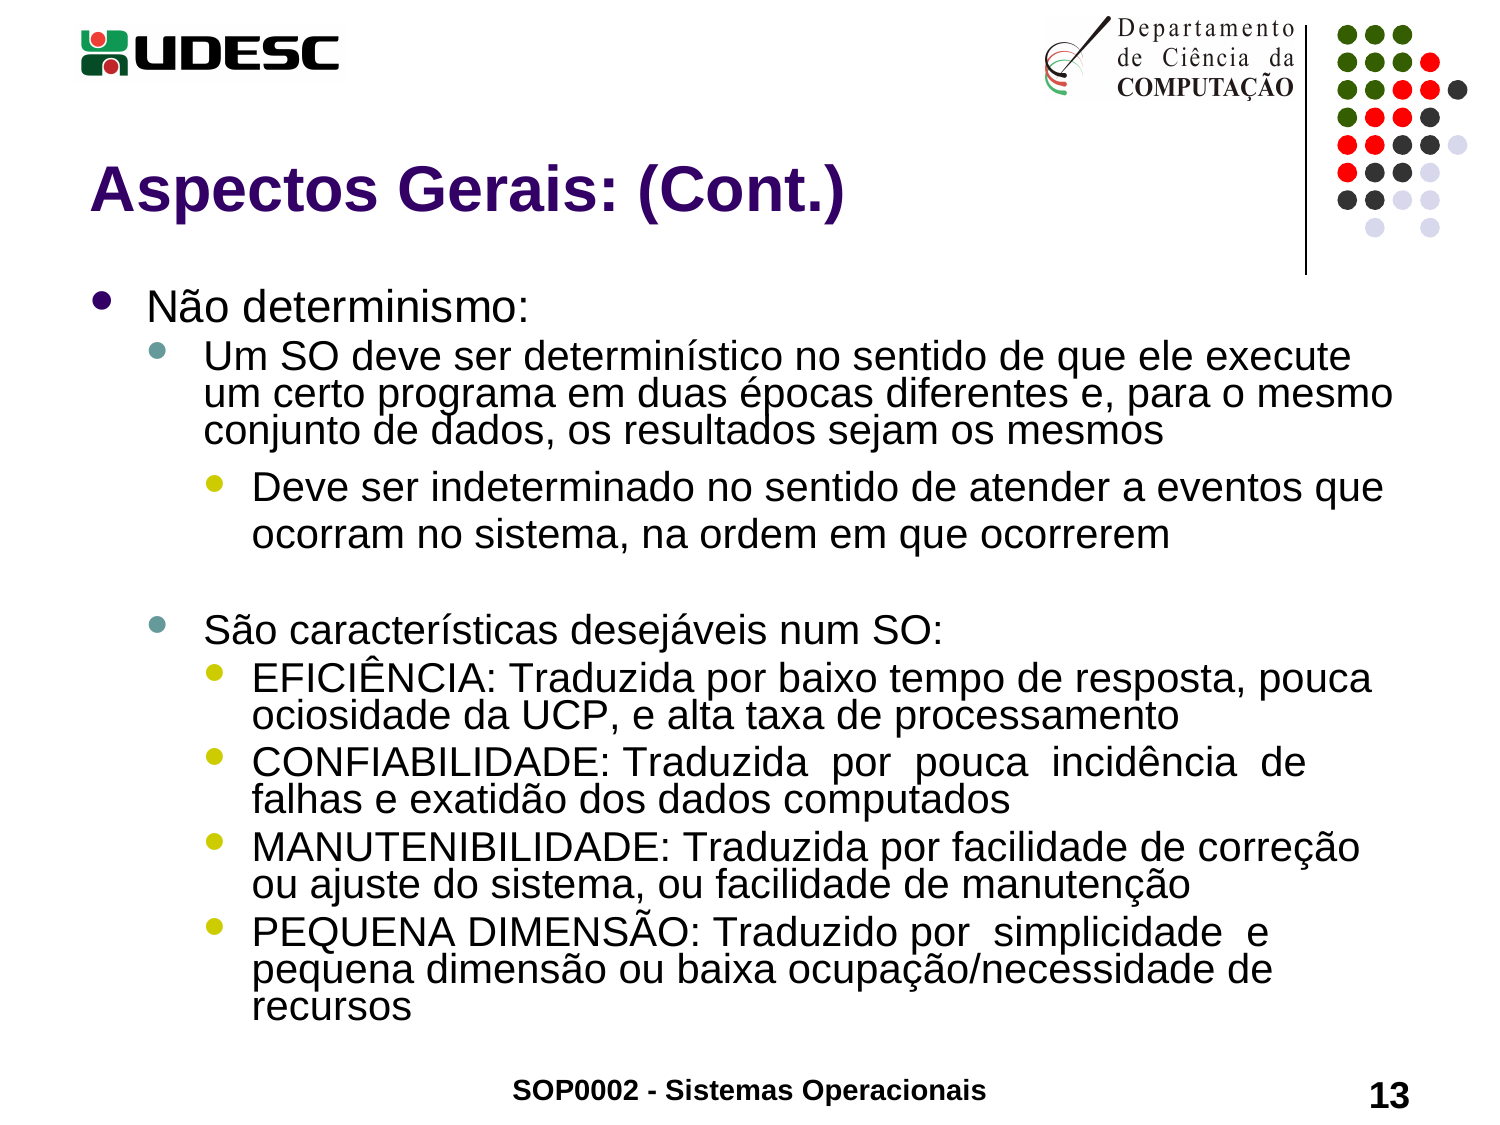

# Aspectos Gerais: (Cont.)
Não determinismo:
Um SO deve ser determinístico no sentido de que ele execute um certo programa em duas épocas diferentes e, para o mesmo conjunto de dados, os resultados sejam os mesmos
Deve ser indeterminado no sentido de atender a eventos que ocorram no sistema, na ordem em que ocorrerem
São características desejáveis num SO:
EFICIÊNCIA: Traduzida por baixo tempo de resposta, pouca ociosidade da UCP, e alta taxa de processamento
CONFIABILIDADE: Traduzida por pouca incidência de falhas e exatidão dos dados computados
MANUTENIBILIDADE: Traduzida por facilidade de correção ou ajuste do sistema, ou facilidade de manutenção
PEQUENA DIMENSÃO: Traduzido por simplicidade e pequena dimensão ou baixa ocupação/necessidade de recursos
13